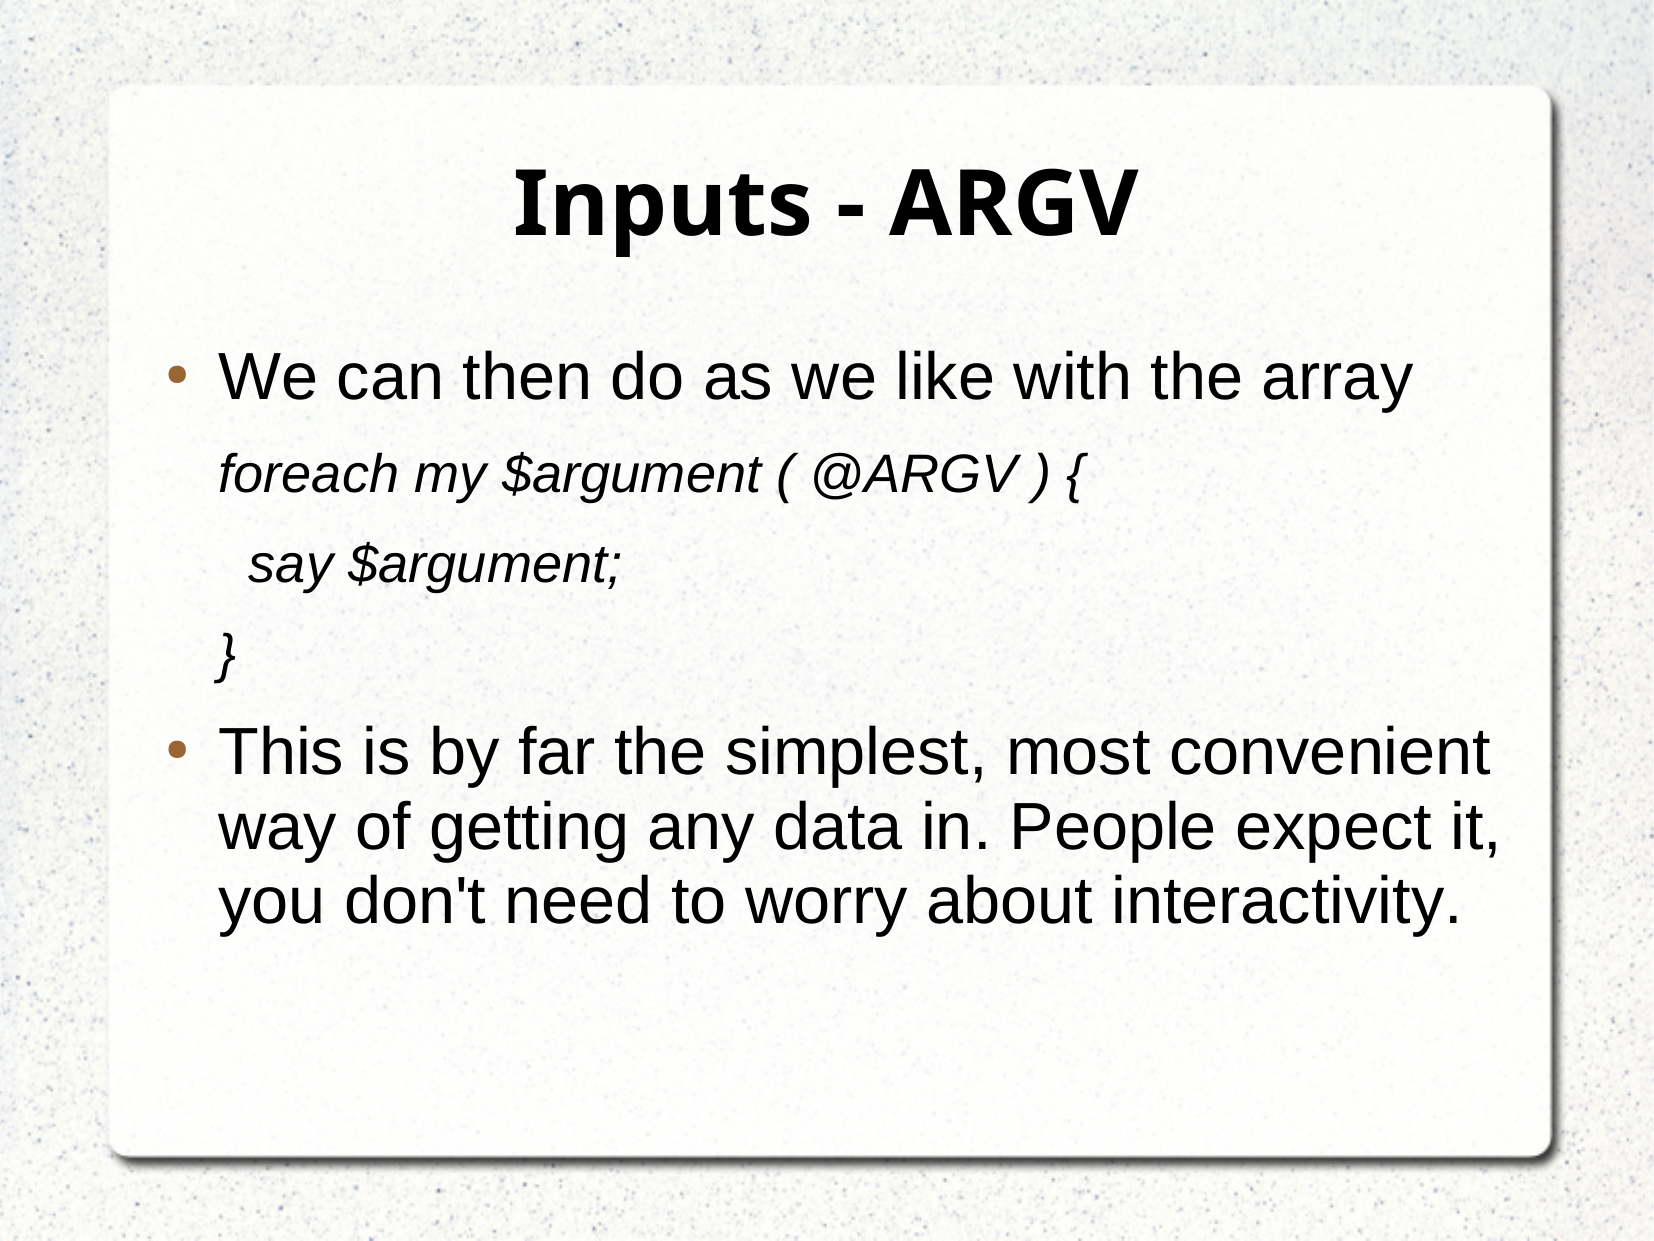

# Inputs - ARGV
We can then do as we like with the array
foreach my $argument ( @ARGV ) {
 say $argument;
}
This is by far the simplest, most convenient way of getting any data in. People expect it, you don't need to worry about interactivity.